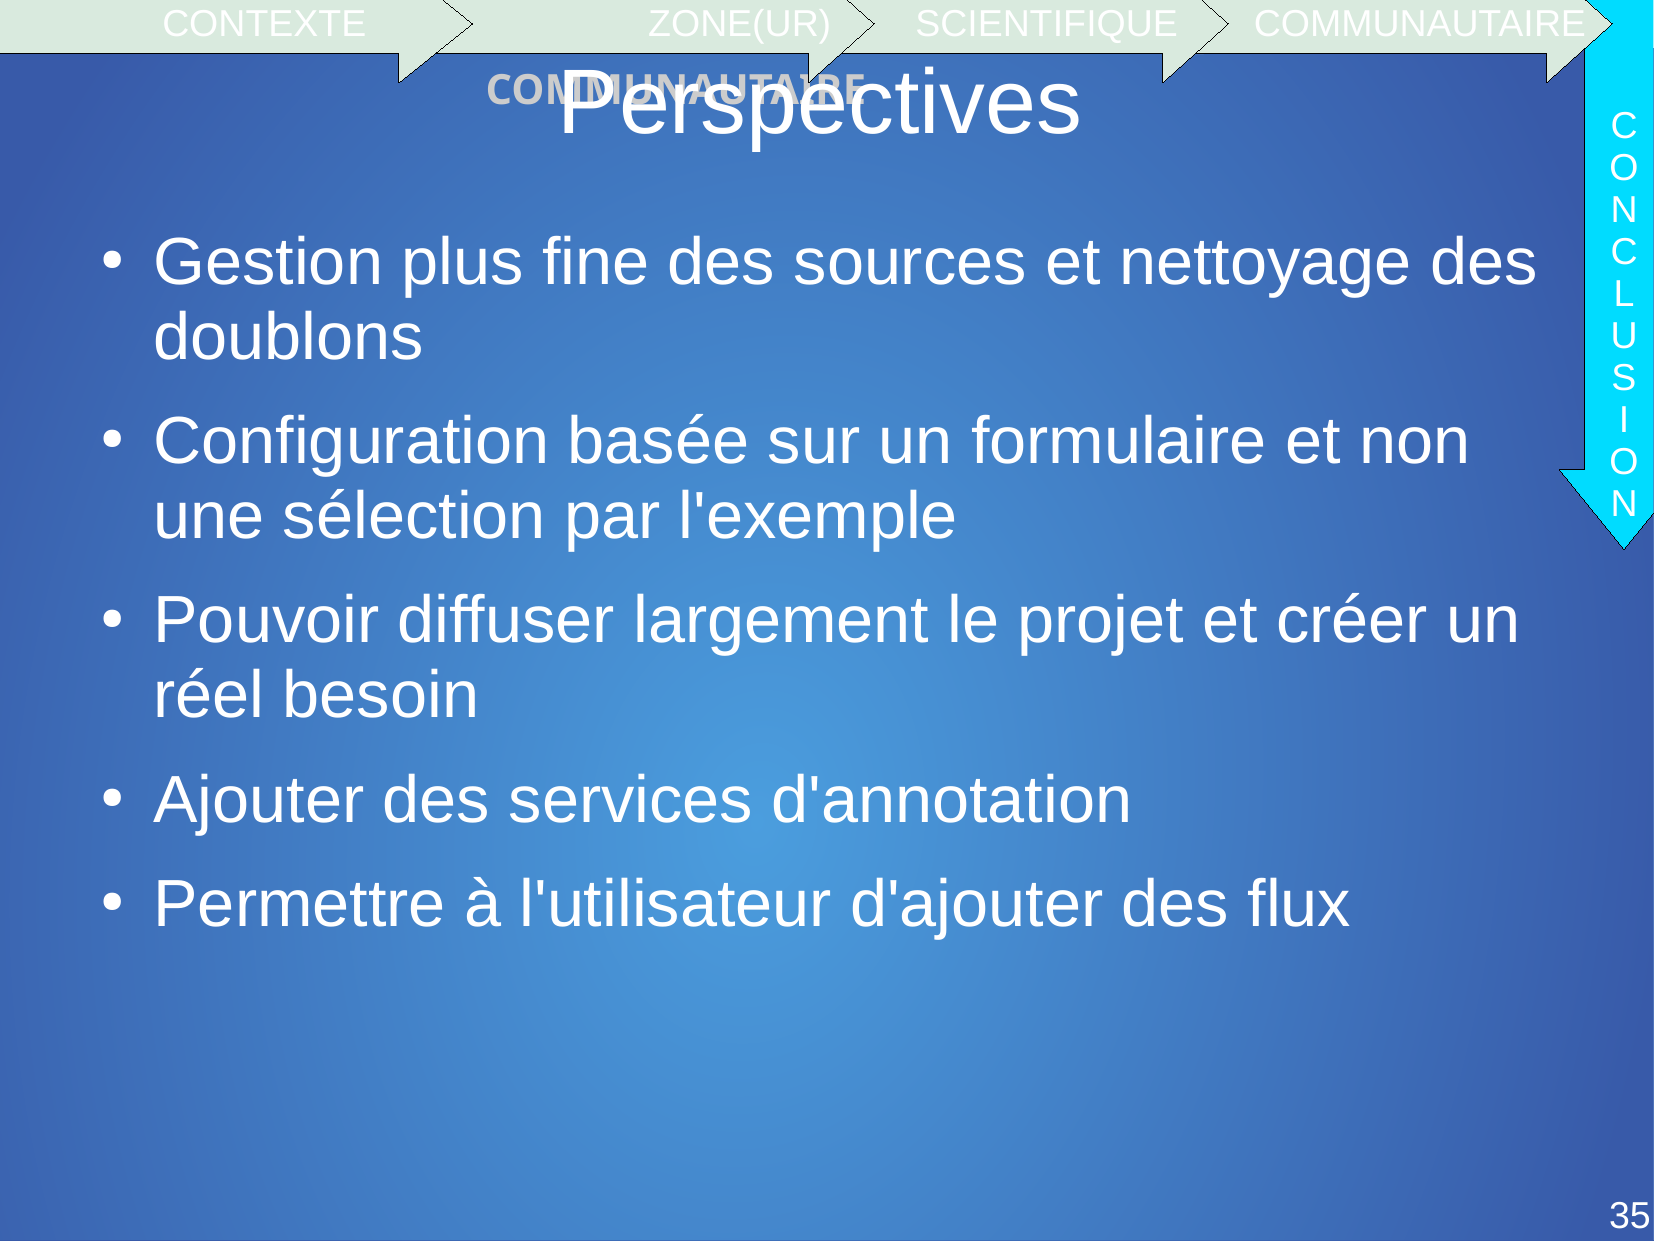

C
O
N
C
L
U
S
I
O
N
 CONTEXTE
 ZONE(UR)
 SCIENTIFIQUE
 COMMUNAUTAIRE
# Perspectives
Gestion plus fine des sources et nettoyage des doublons
Configuration basée sur un formulaire et non une sélection par l'exemple
Pouvoir diffuser largement le projet et créer un réel besoin
Ajouter des services d'annotation
Permettre à l'utilisateur d'ajouter des flux